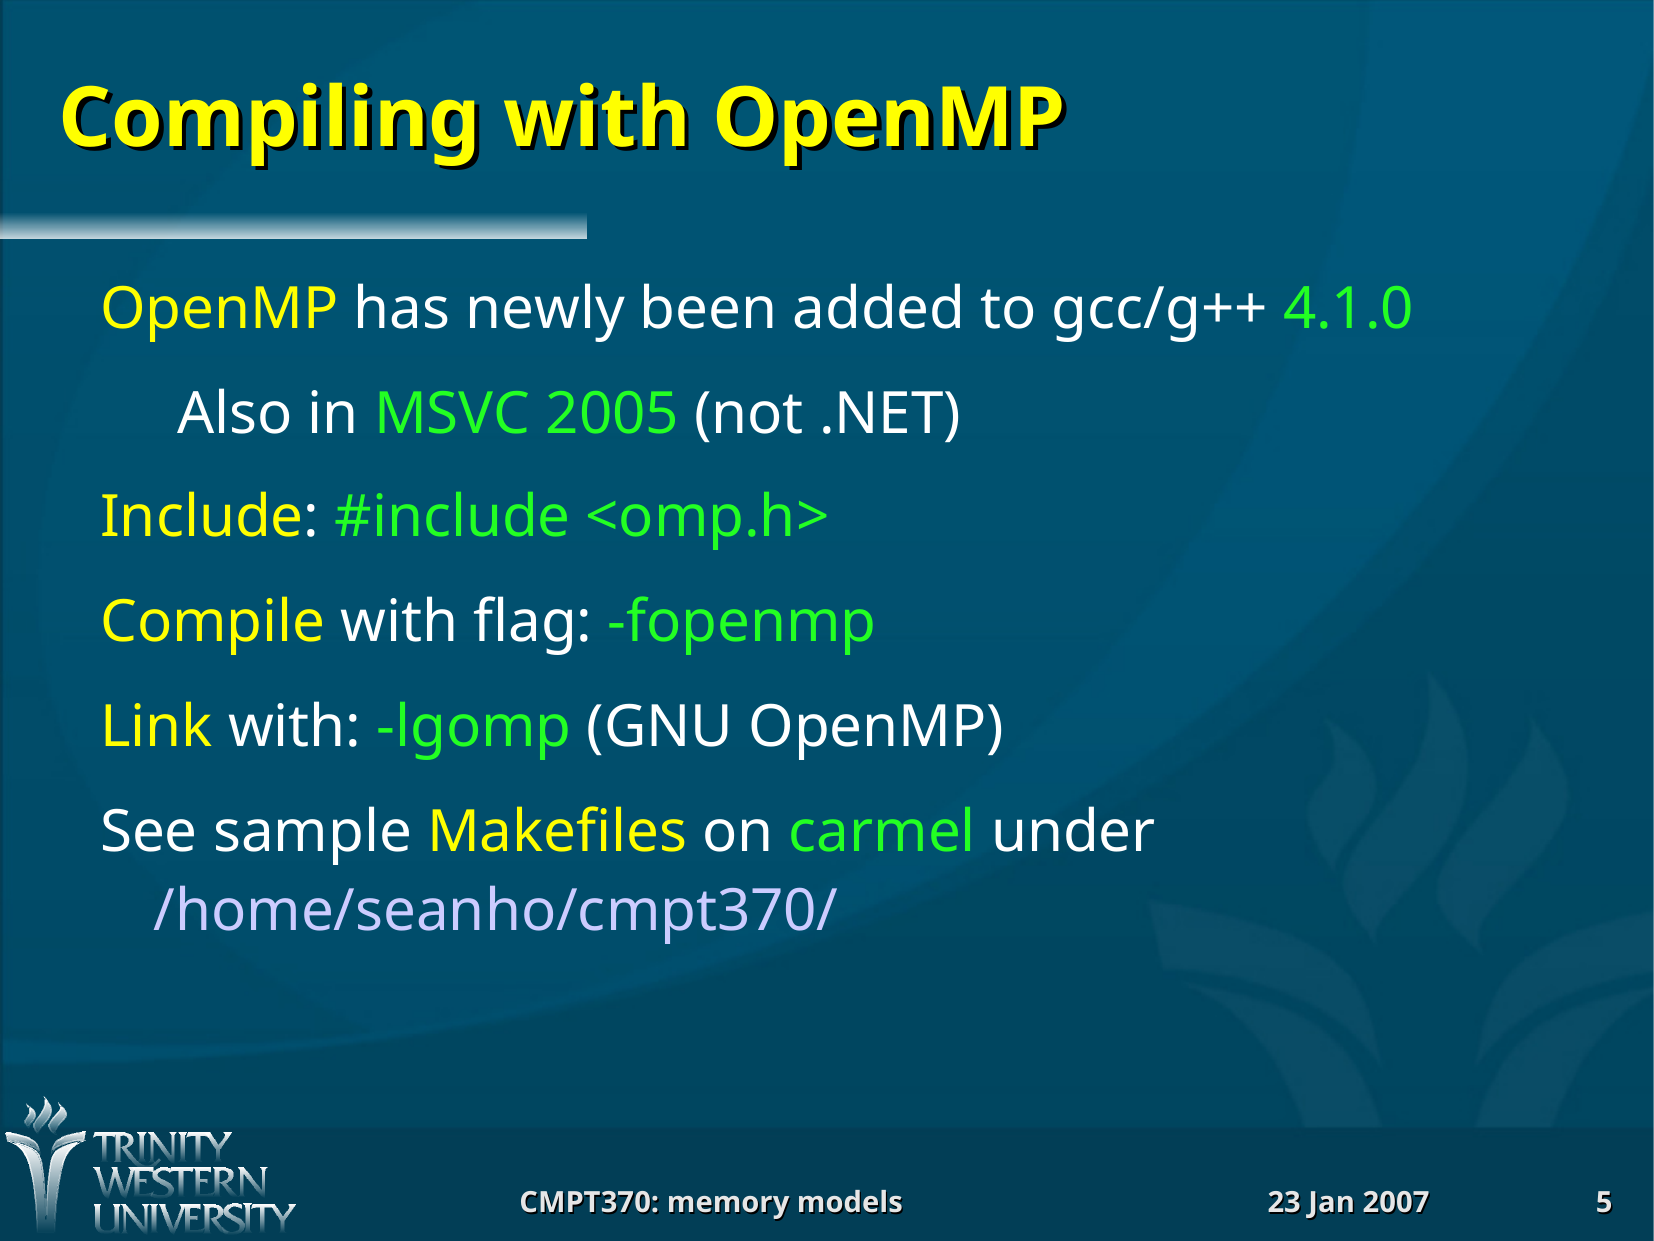

# Compiling with OpenMP
OpenMP has newly been added to gcc/g++ 4.1.0
Also in MSVC 2005 (not .NET)
Include: #include <omp.h>
Compile with flag: -fopenmp
Link with: -lgomp (GNU OpenMP)
See sample Makefiles on carmel under
/home/seanho/cmpt370/
CMPT370: memory models
23 Jan 2007
5